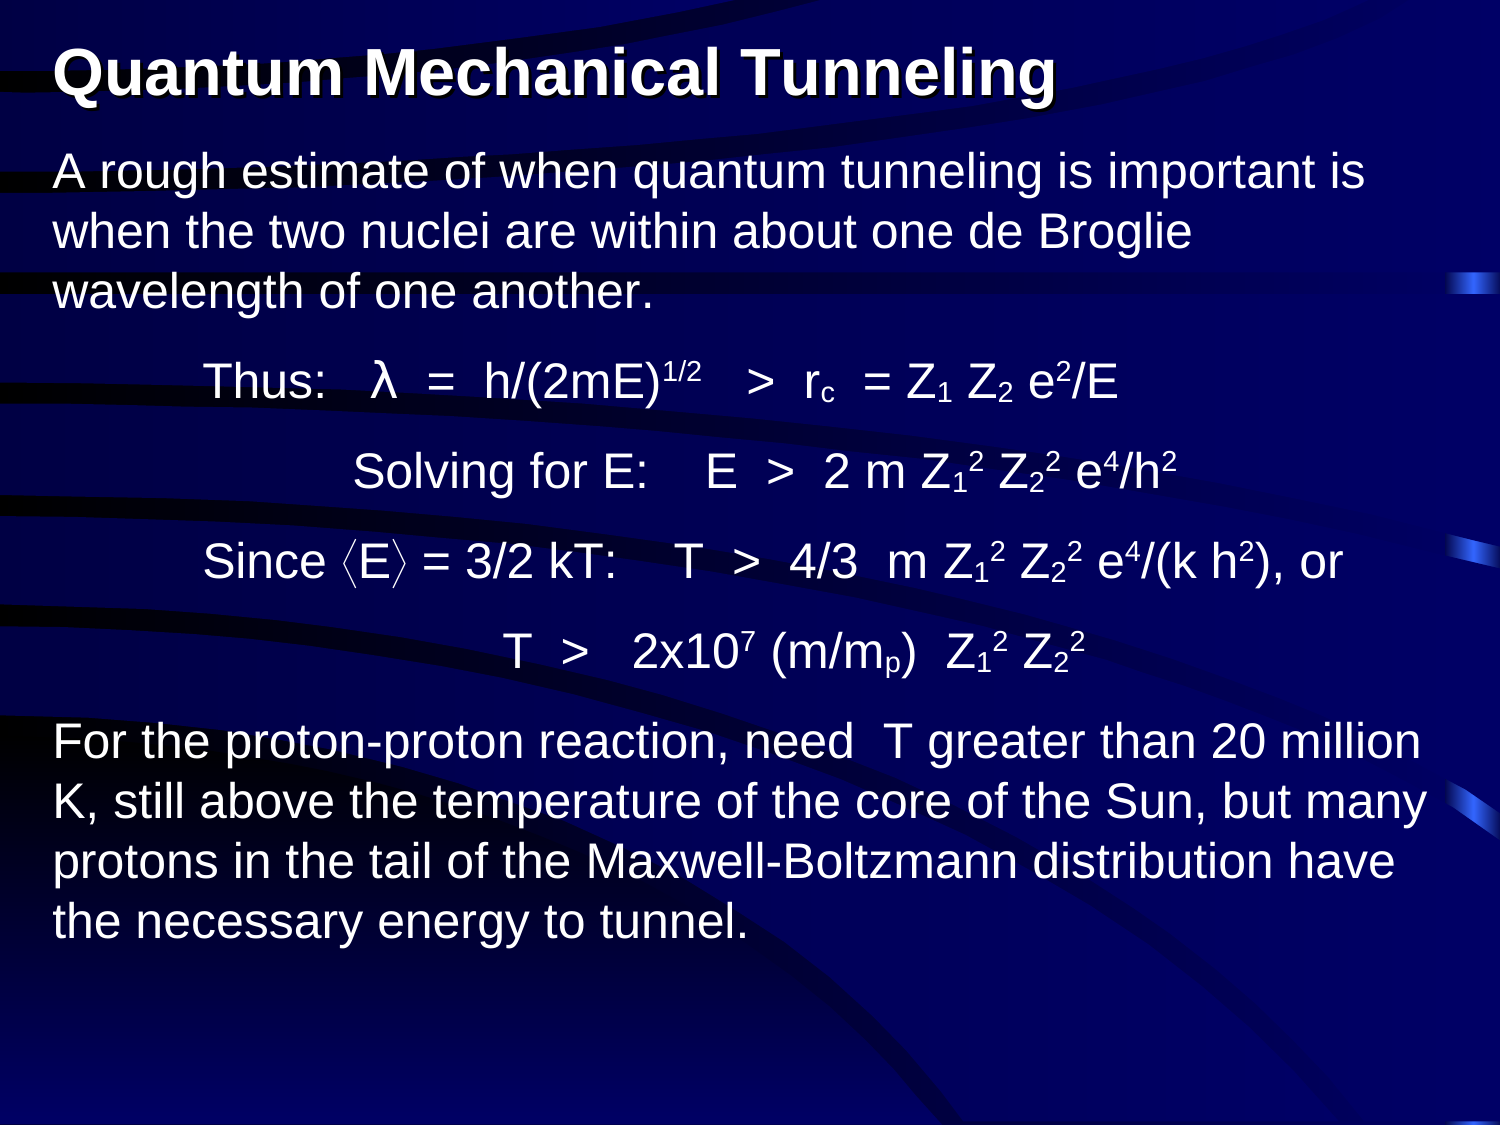

Quantum Mechanical Tunneling
A rough estimate of when quantum tunneling is important is when the two nuclei are within about one de Broglie wavelength of one another.
	Thus: λ = h/(2mE)1/2 > rc = Z1 Z2 e2/E
		Solving for E: E > 2 m Z12 Z22 e4/h2
	Since 〈E = 3/2 kT: T > 4/3 m Z12 Z22 e4/(k h2), or
			T > 2x107 (m/mp) Z12 Z22
For the proton-proton reaction, need T greater than 20 million K, still above the temperature of the core of the Sun, but many protons in the tail of the Maxwell-Boltzmann distribution have the necessary energy to tunnel.